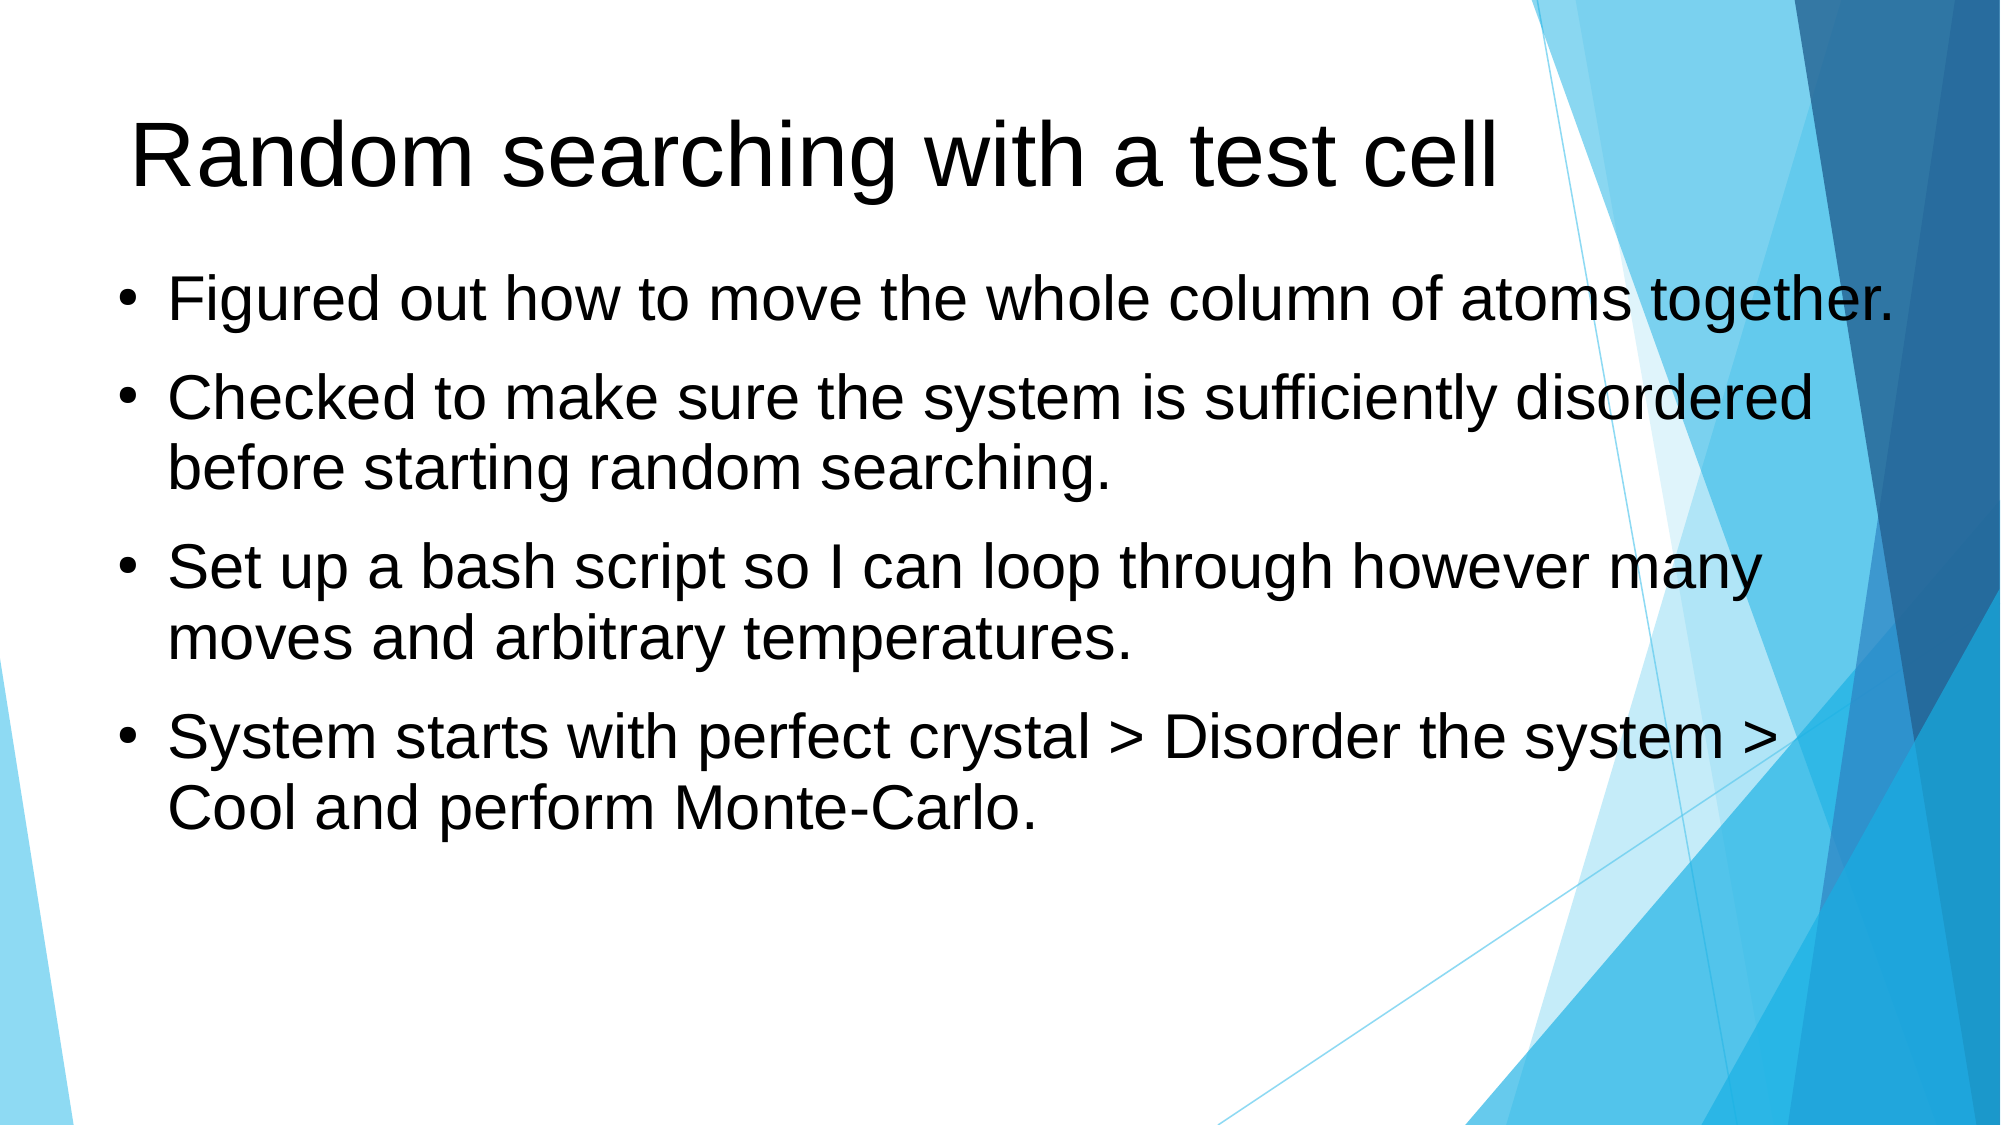

# Random searching with a test cell
Figured out how to move the whole column of atoms together.
Checked to make sure the system is sufficiently disordered before starting random searching.
Set up a bash script so I can loop through however many moves and arbitrary temperatures.
System starts with perfect crystal > Disorder the system > Cool and perform Monte-Carlo.